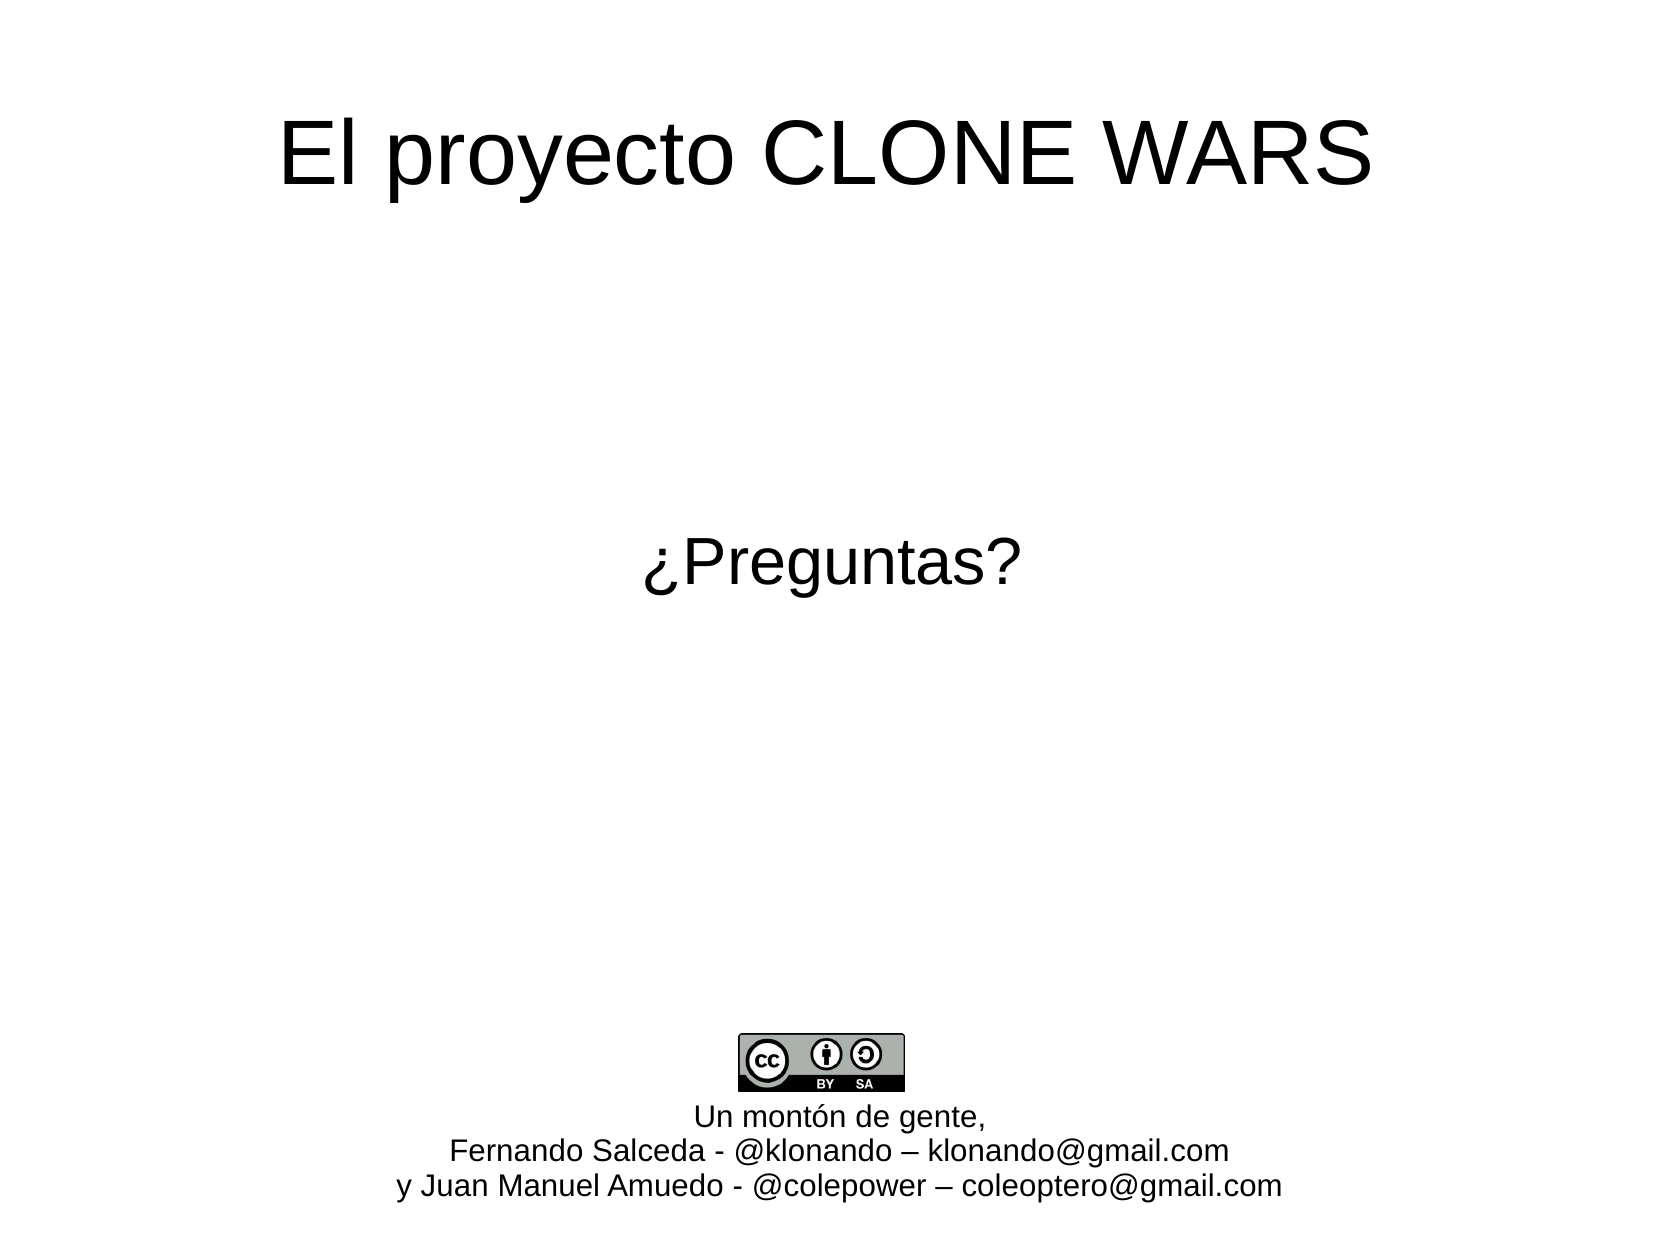

# El proyecto CLONE WARS
¿Preguntas?
Un montón de gente,
Fernando Salceda - @klonando – klonando@gmail.com
y Juan Manuel Amuedo - @colepower – coleoptero@gmail.com